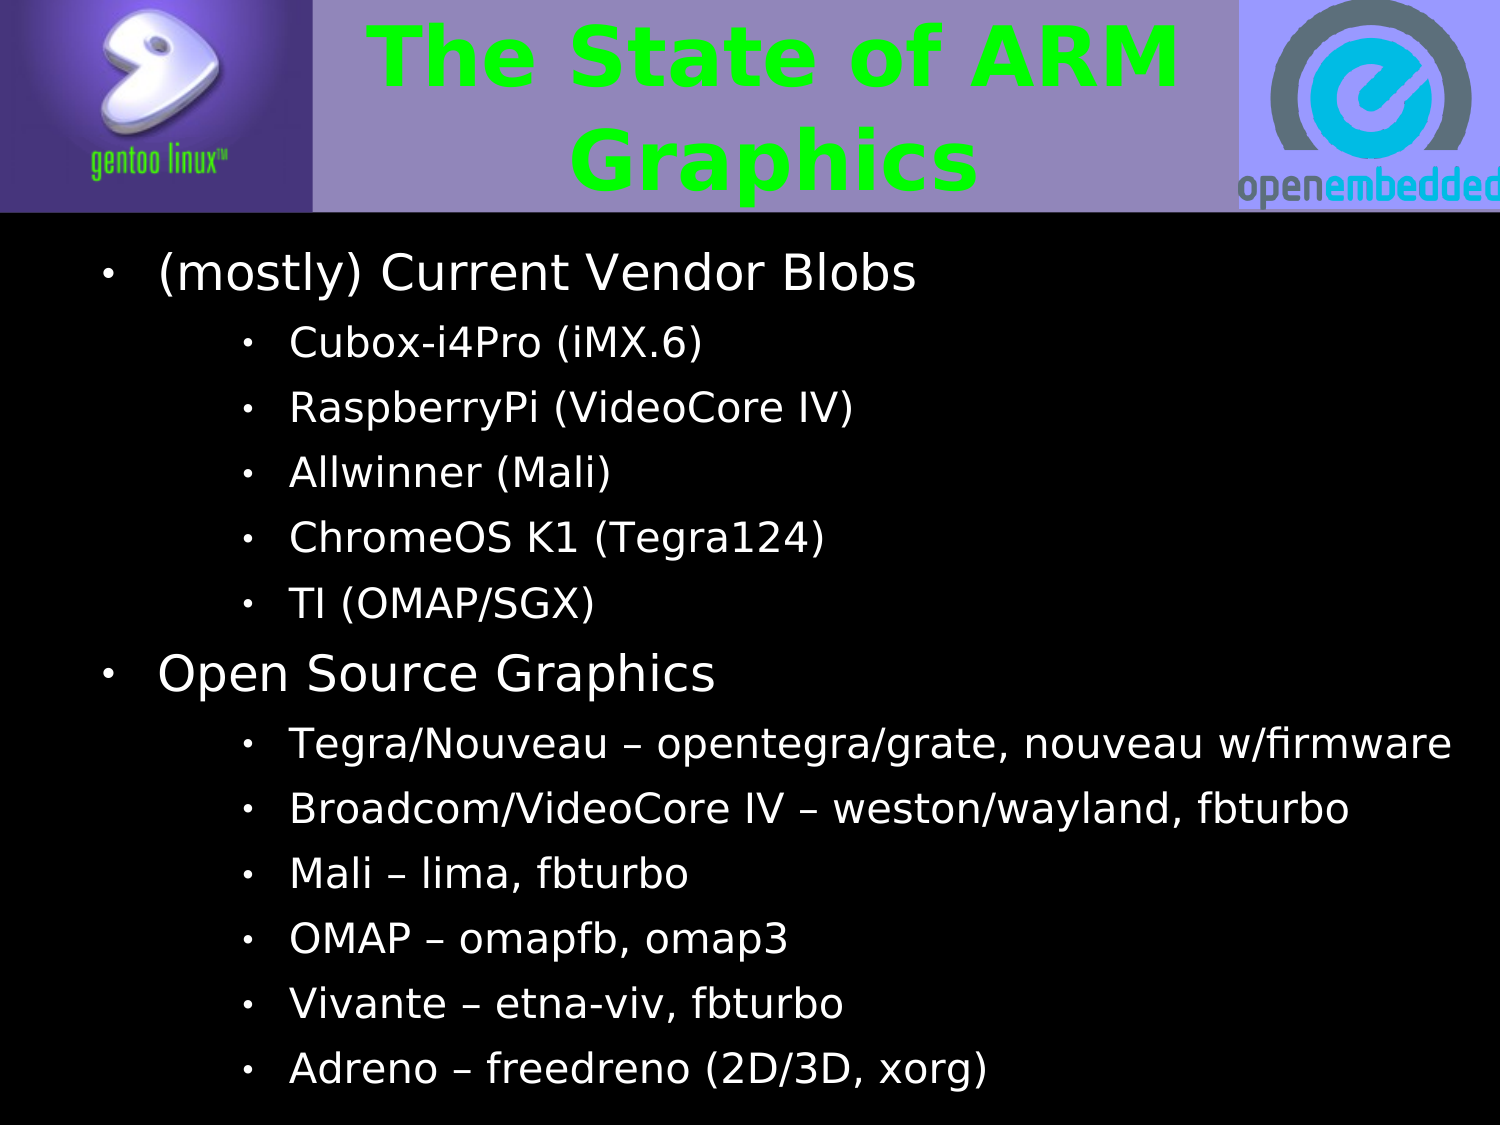

# The State of ARM Graphics
(mostly) Current Vendor Blobs
Cubox-i4Pro (iMX.6)
RaspberryPi (VideoCore IV)
Allwinner (Mali)
ChromeOS K1 (Tegra124)
TI (OMAP/SGX)
Open Source Graphics
Tegra/Nouveau – opentegra/grate, nouveau w/firmware
Broadcom/VideoCore IV – weston/wayland, fbturbo
Mali – lima, fbturbo
OMAP – omapfb, omap3
Vivante – etna-viv, fbturbo
Adreno – freedreno (2D/3D, xorg)